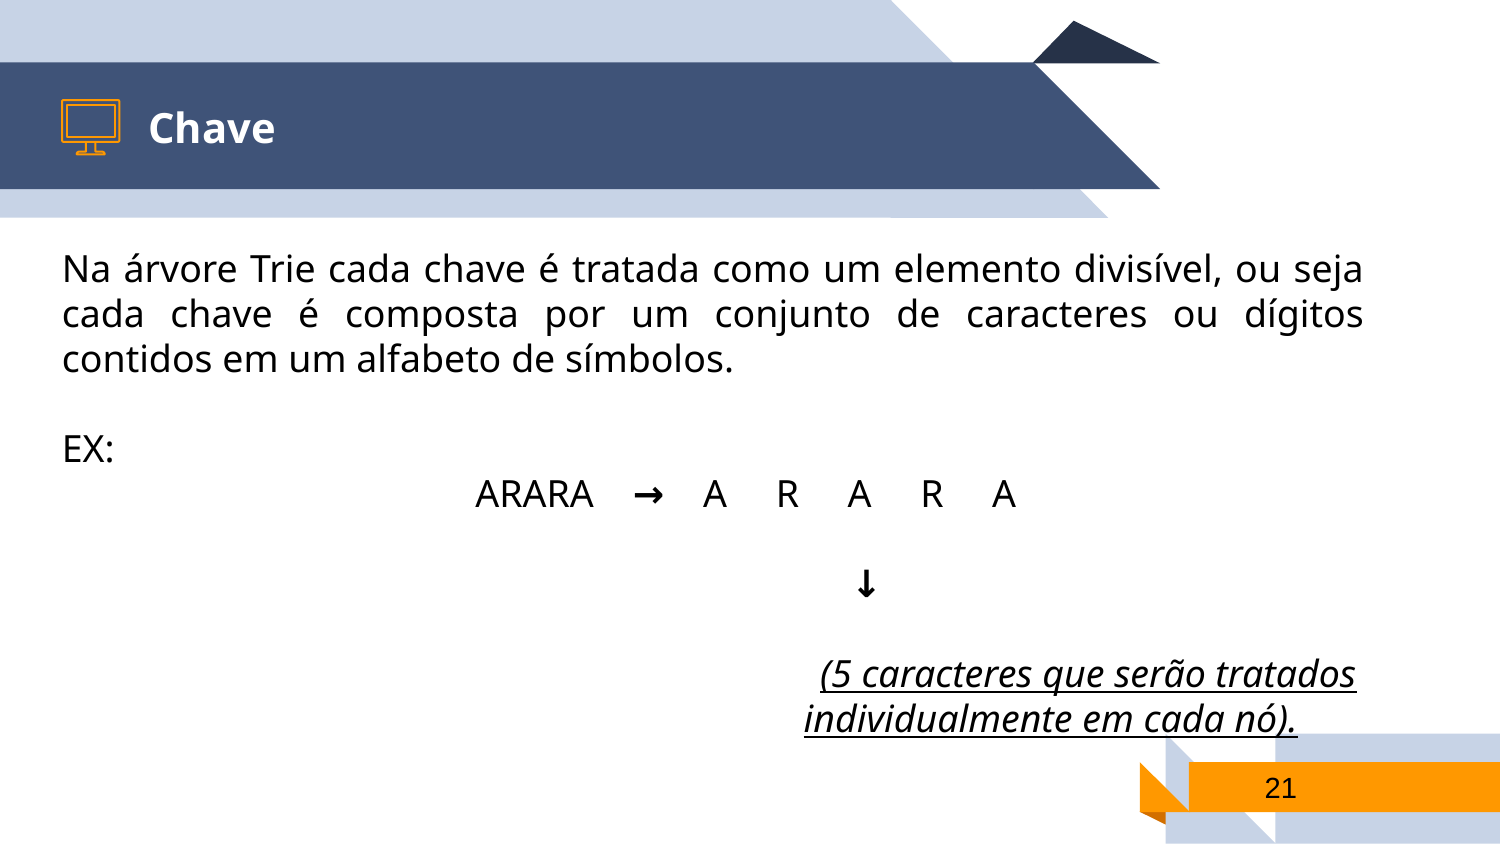

# Chave
Na árvore Trie cada chave é tratada como um elemento divisível, ou seja cada chave é composta por um conjunto de caracteres ou dígitos contidos em um alfabeto de símbolos.
EX:
	ARARA → A R A R A
 ↓
(5 caracteres que serão tratados individualmente em cada nó).